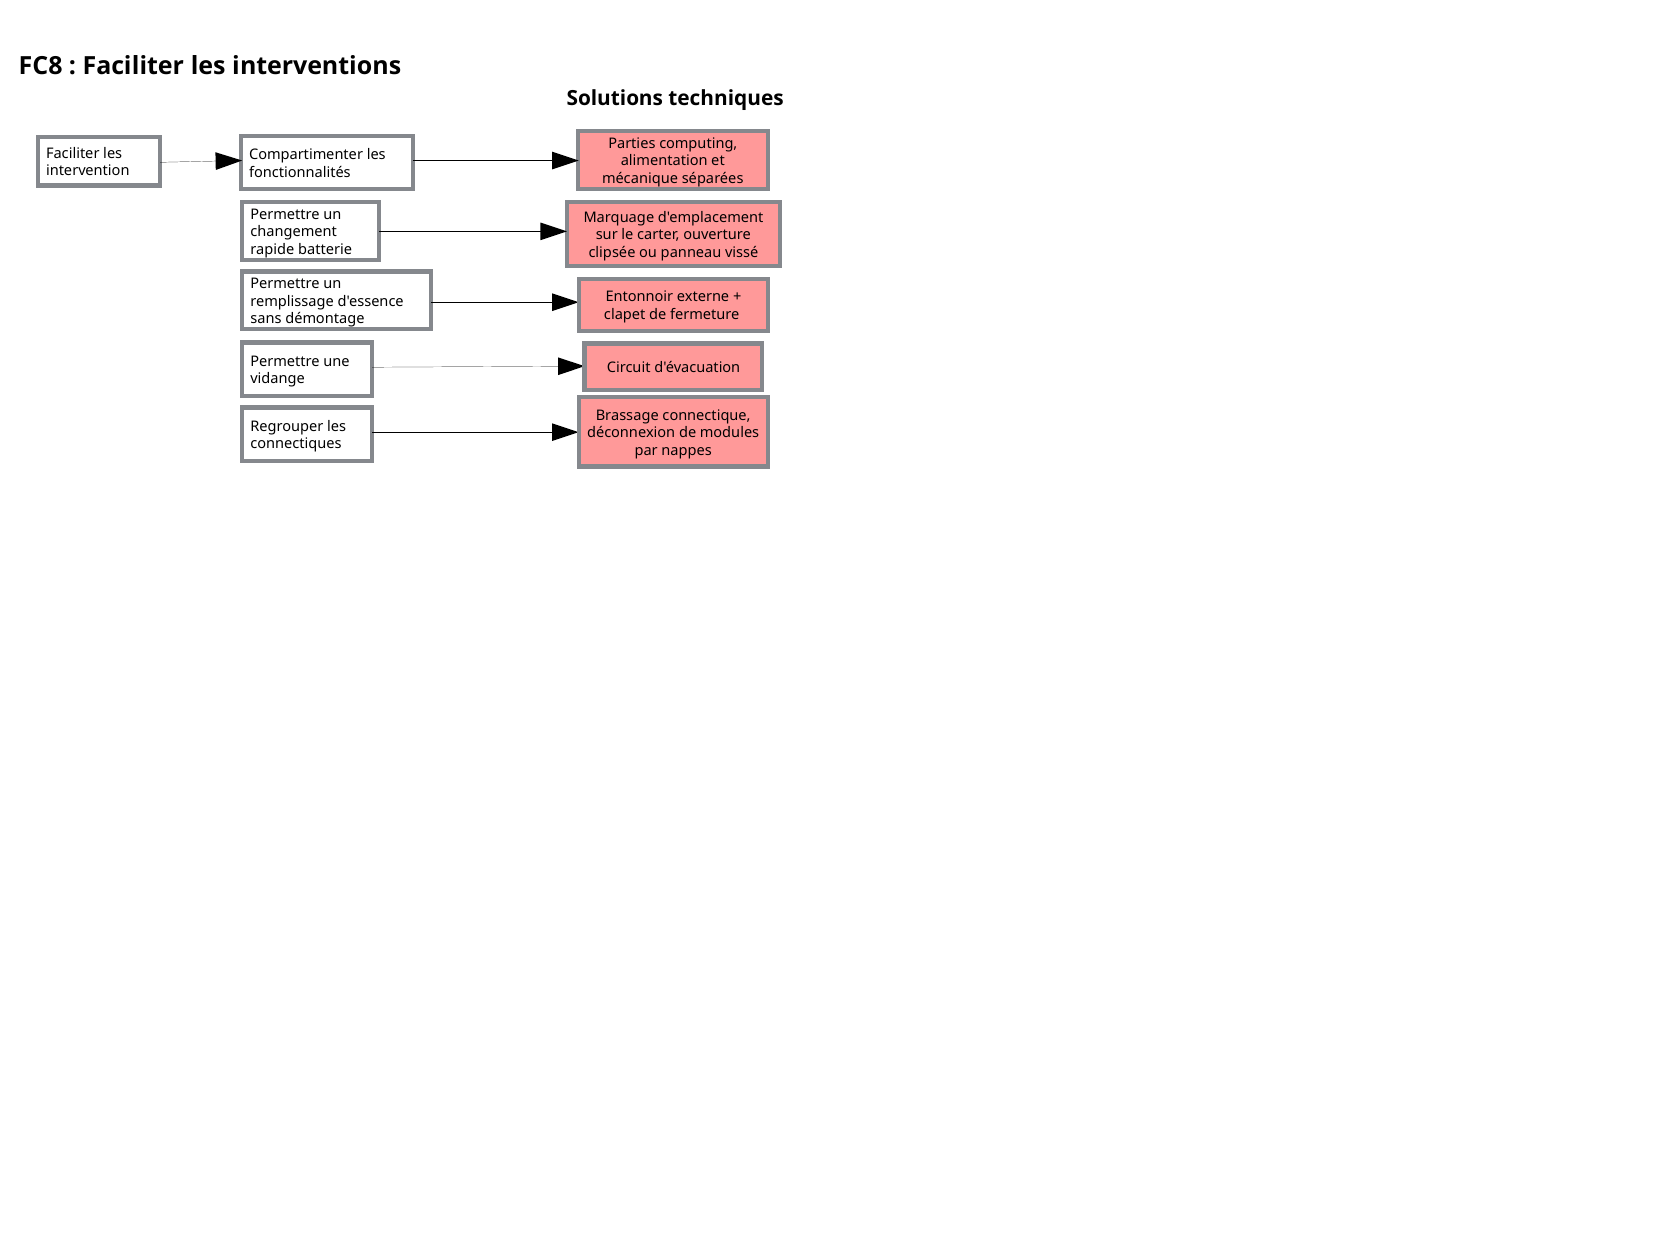

FC8 : Faciliter les interventions
Solutions techniques
Parties computing, alimentation et mécanique séparées
Compartimenter les fonctionnalités
Faciliter les intervention
Marquage d'emplacement sur le carter, ouverture clipsée ou panneau vissé
Permettre un changement rapide batterie
Permettre un remplissage d'essence sans démontage
Entonnoir externe + clapet de fermeture
Permettre une vidange
Circuit d'évacuation
Brassage connectique, déconnexion de modules par nappes
Regrouper les connectiques